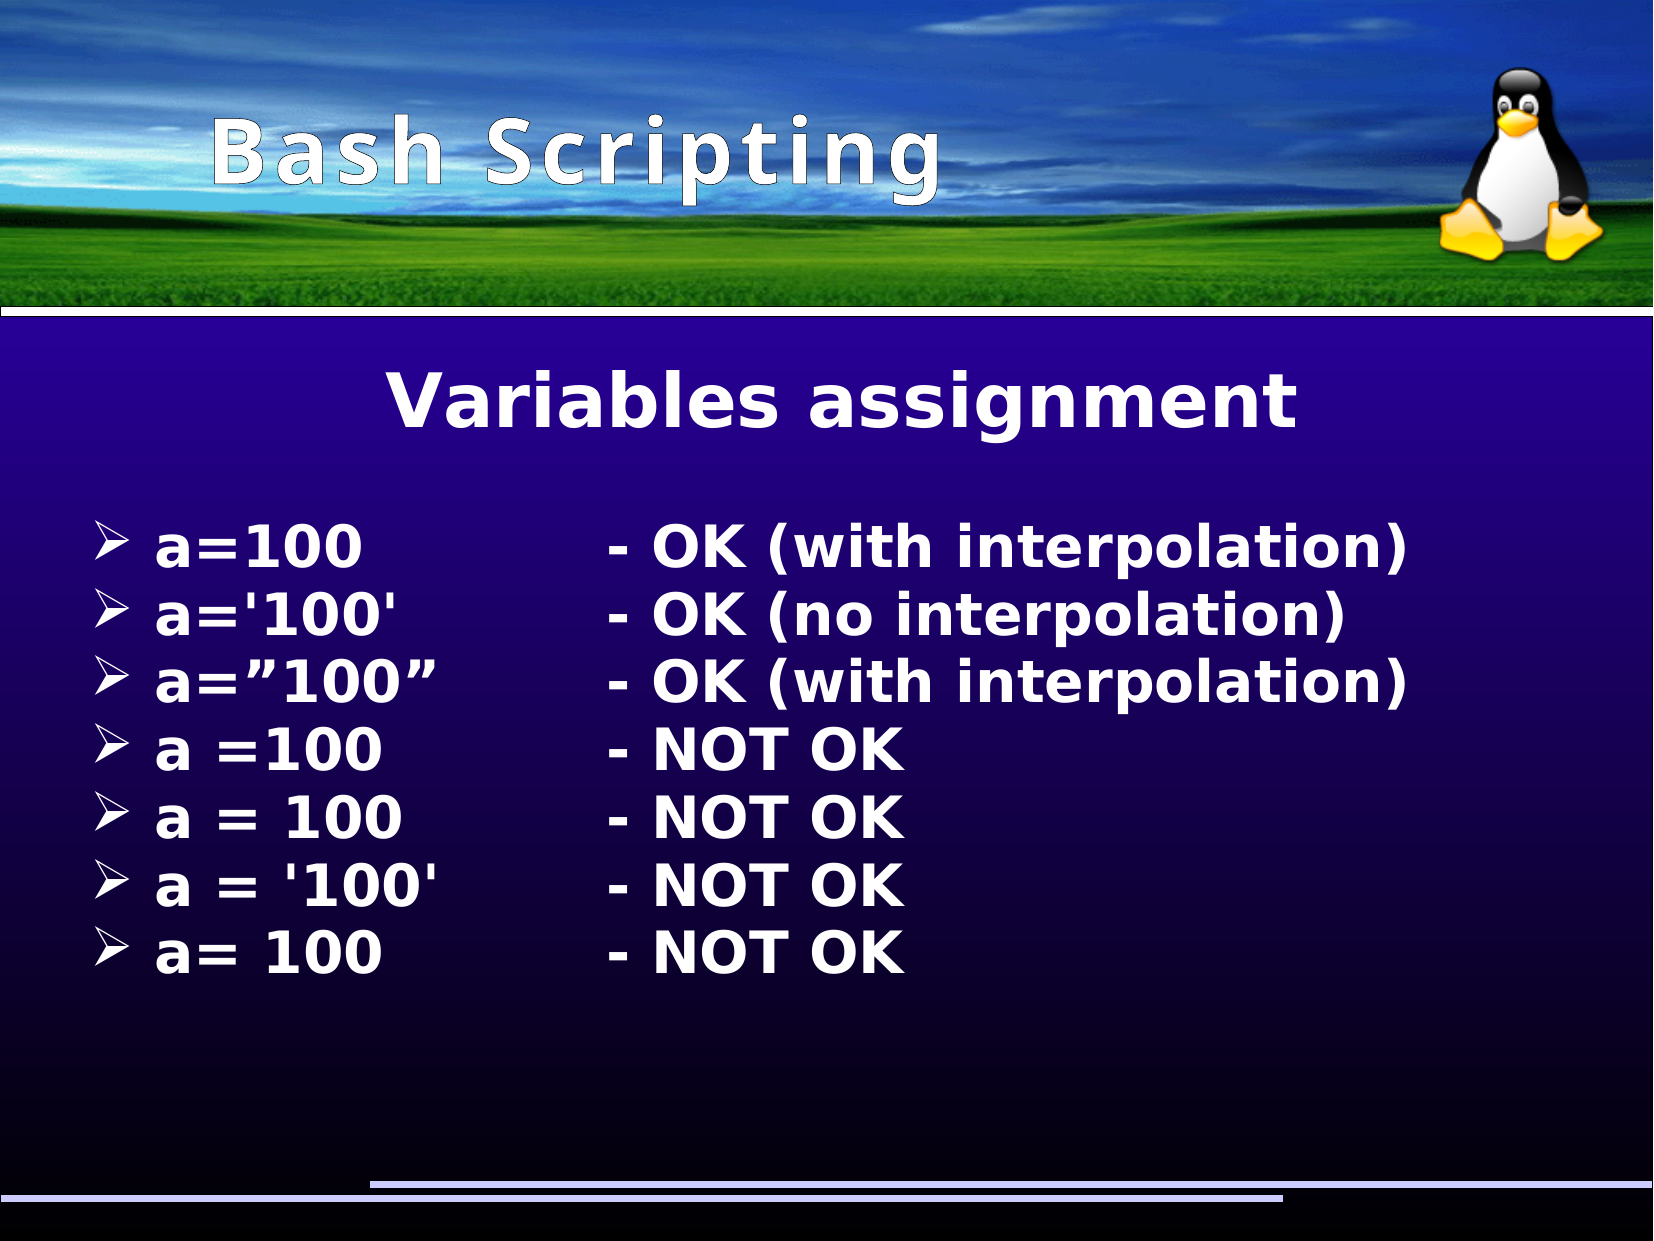

# Bash Scripting
				Variables assignment
 a=100				- OK (with interpolation)
 a='100'			- OK (no interpolation)
 a=”100”			- OK (with interpolation)
 a =100				- NOT OK
 a = 100			- NOT OK
 a = '100'			- NOT OK
 a= 100				- NOT OK